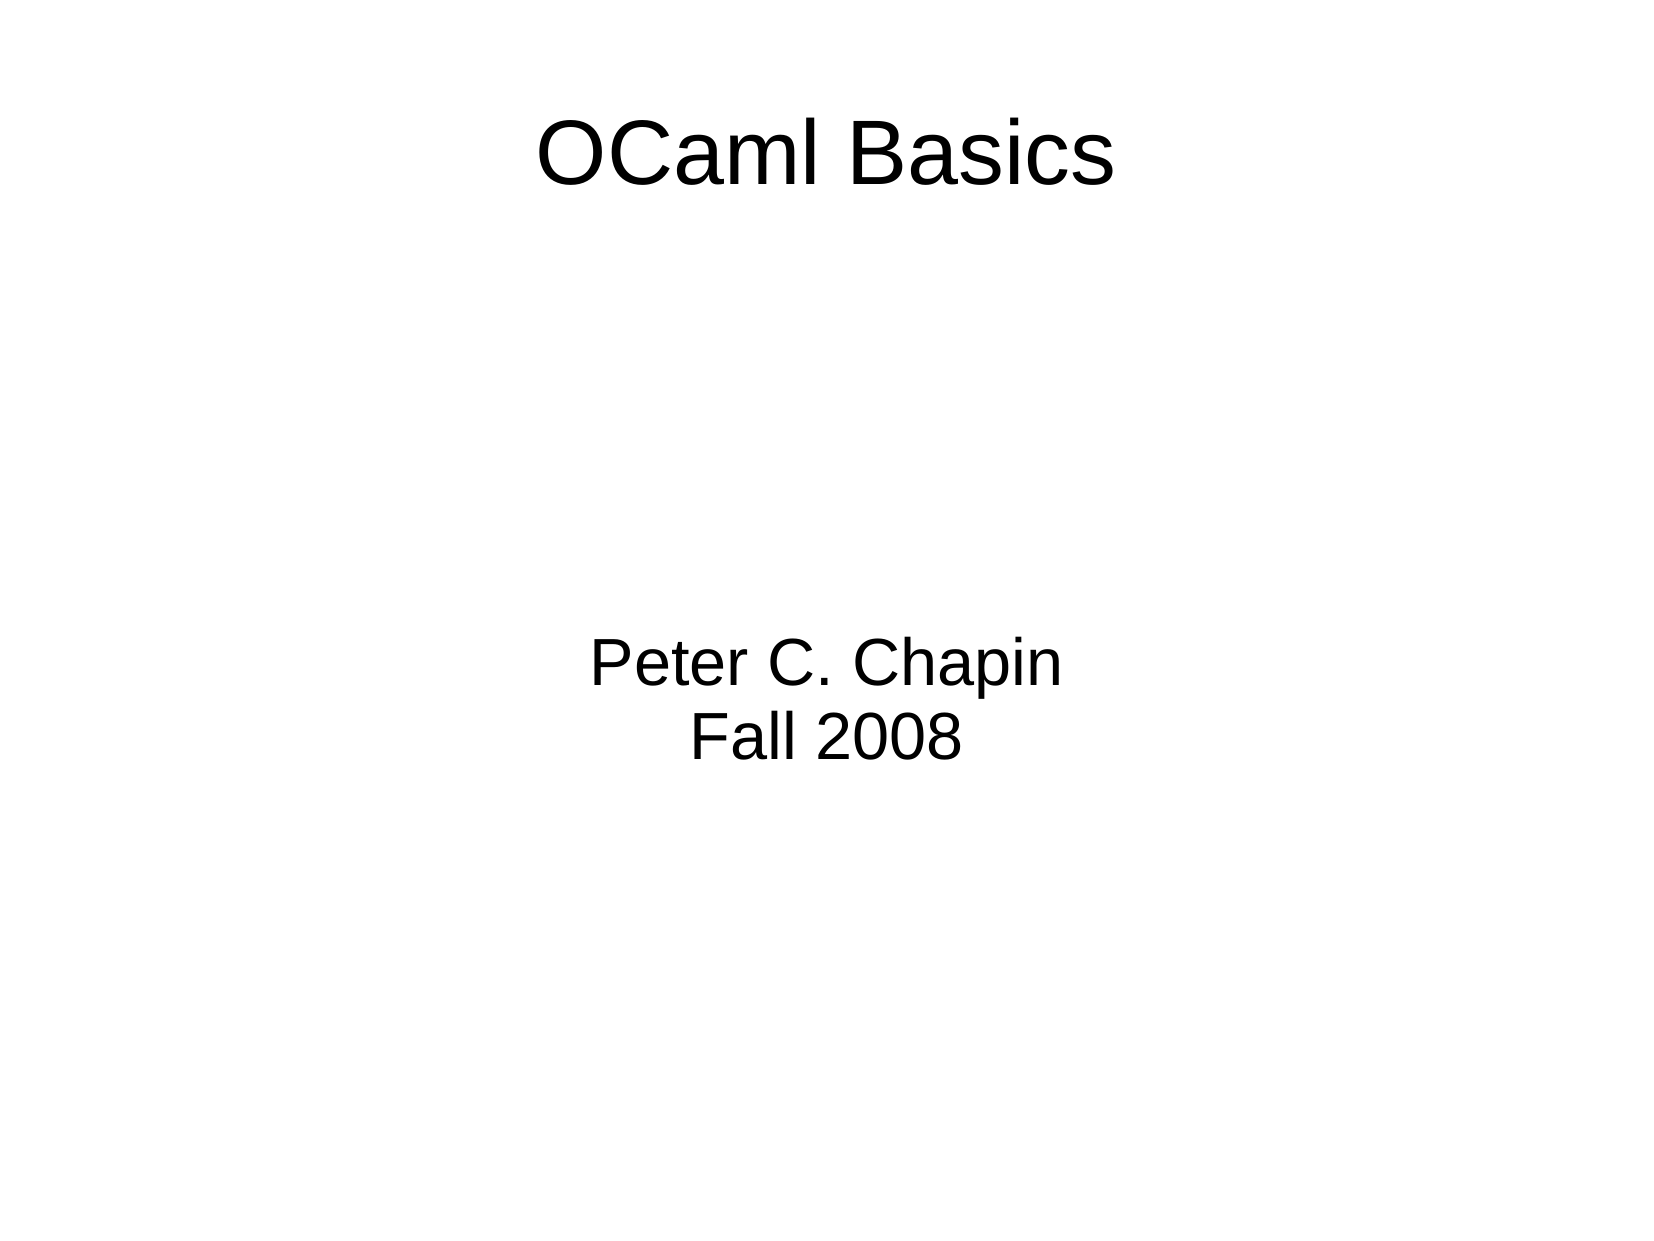

# OCaml Basics
Peter C. Chapin
Fall 2008